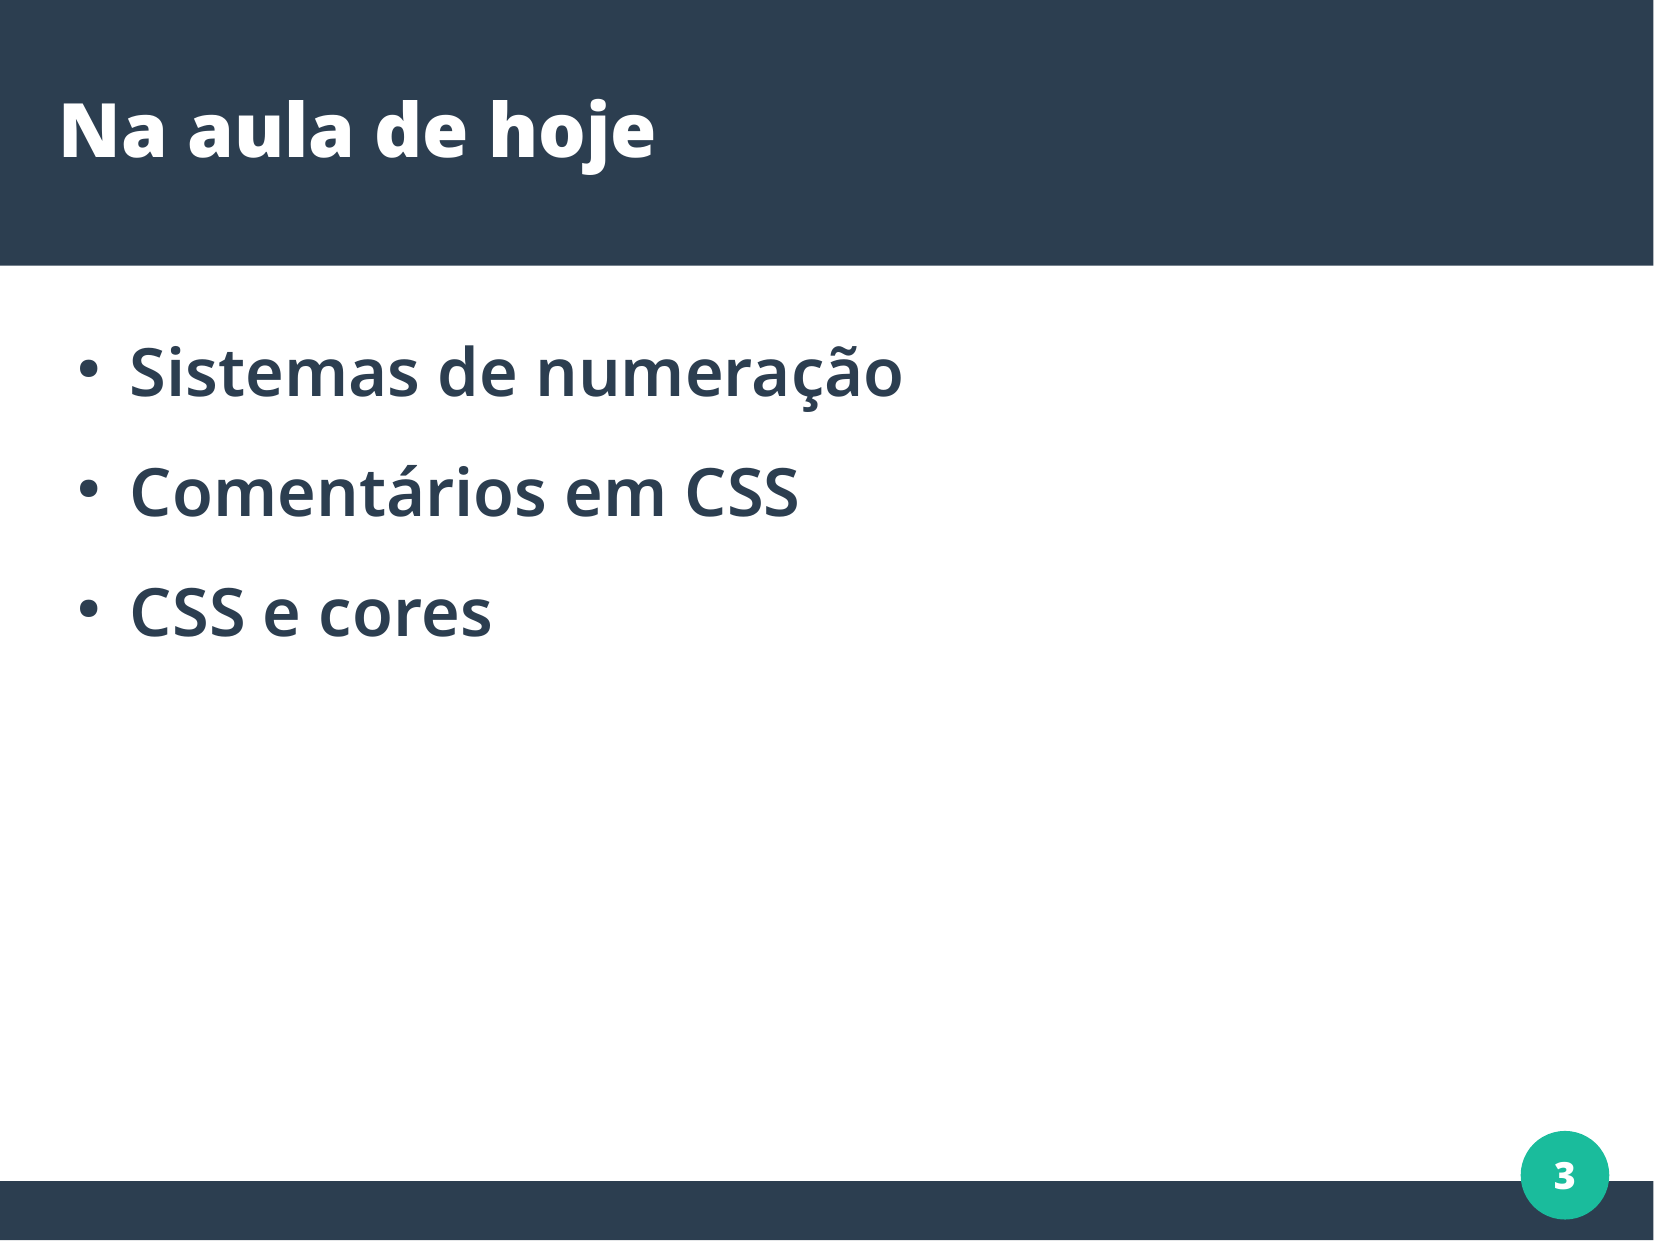

# Na aula de hoje
Sistemas de numeração
Comentários em CSS
CSS e cores
3